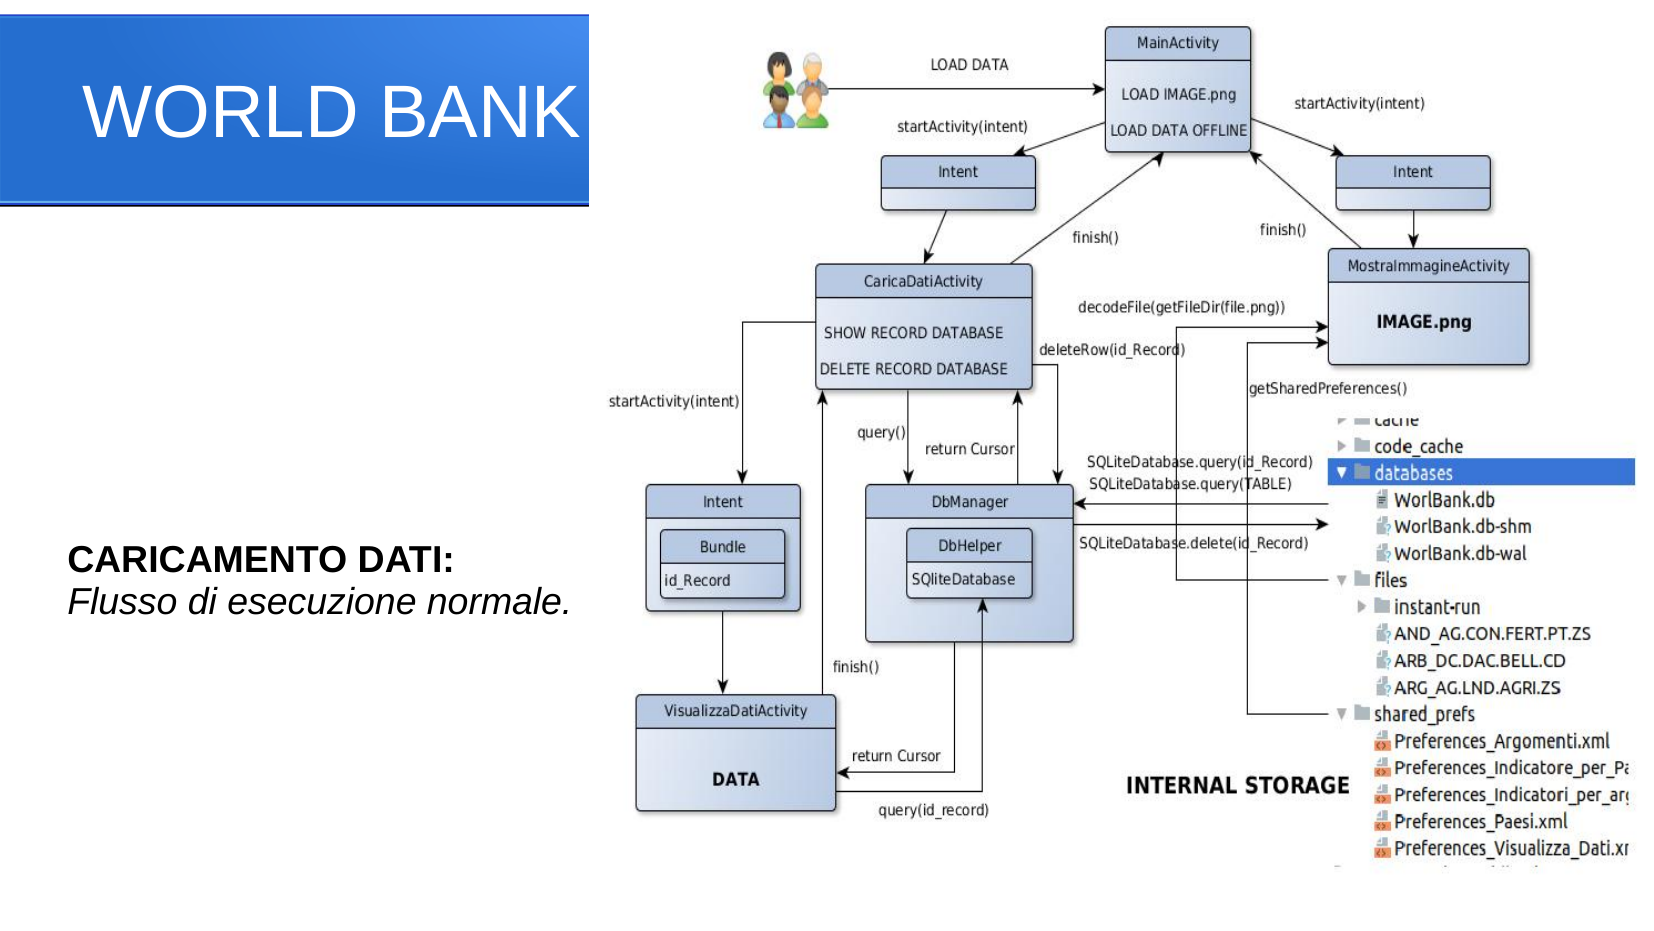

# WORLD BANK
CARICAMENTO DATI:
Flusso di esecuzione normale.